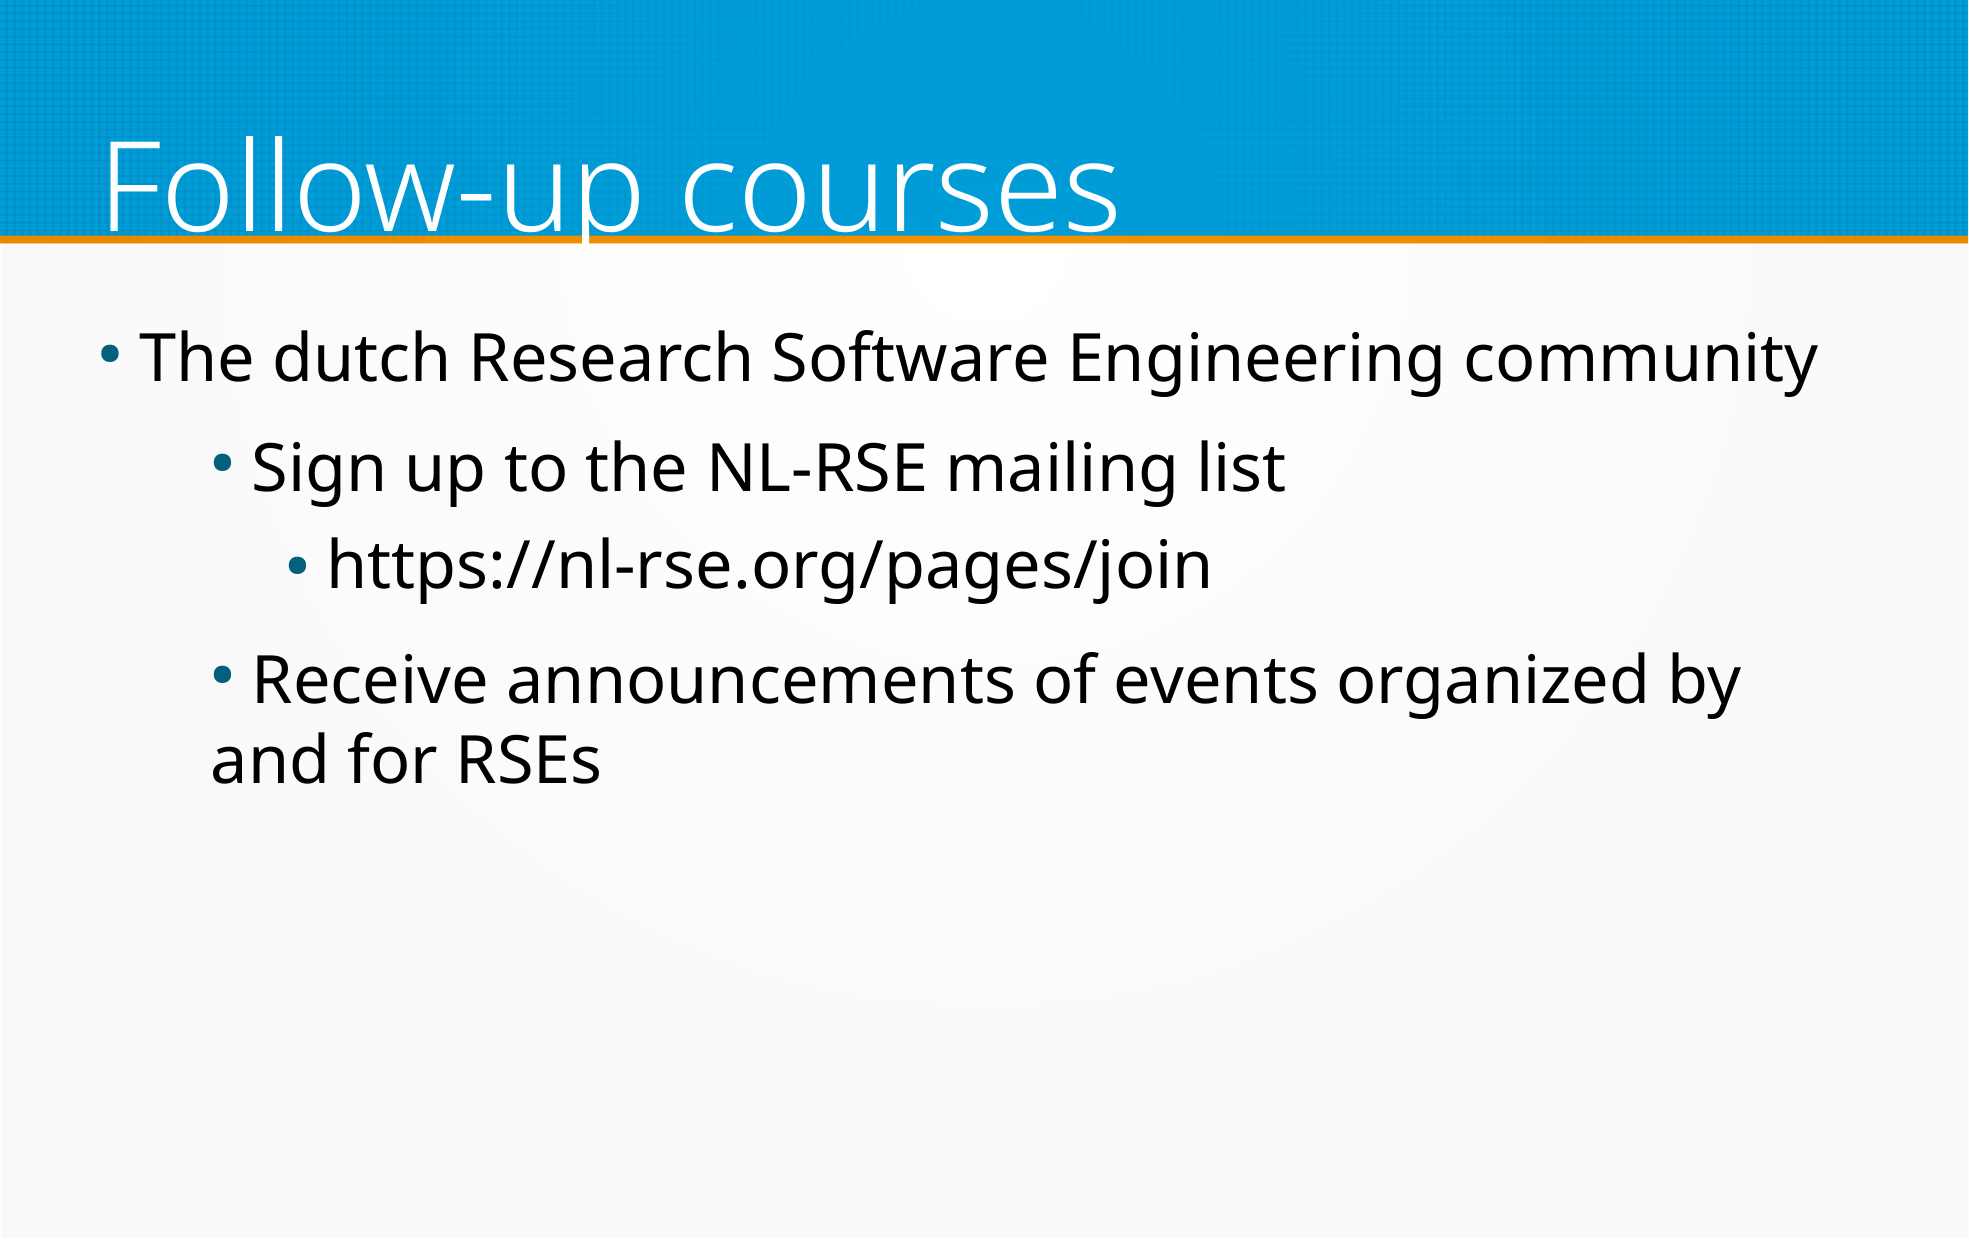

# Follow-up courses
 The dutch Research Software Engineering community
 Sign up to the NL-RSE mailing list
 https://nl-rse.org/pages/join
 Receive announcements of events organized by and for RSEs